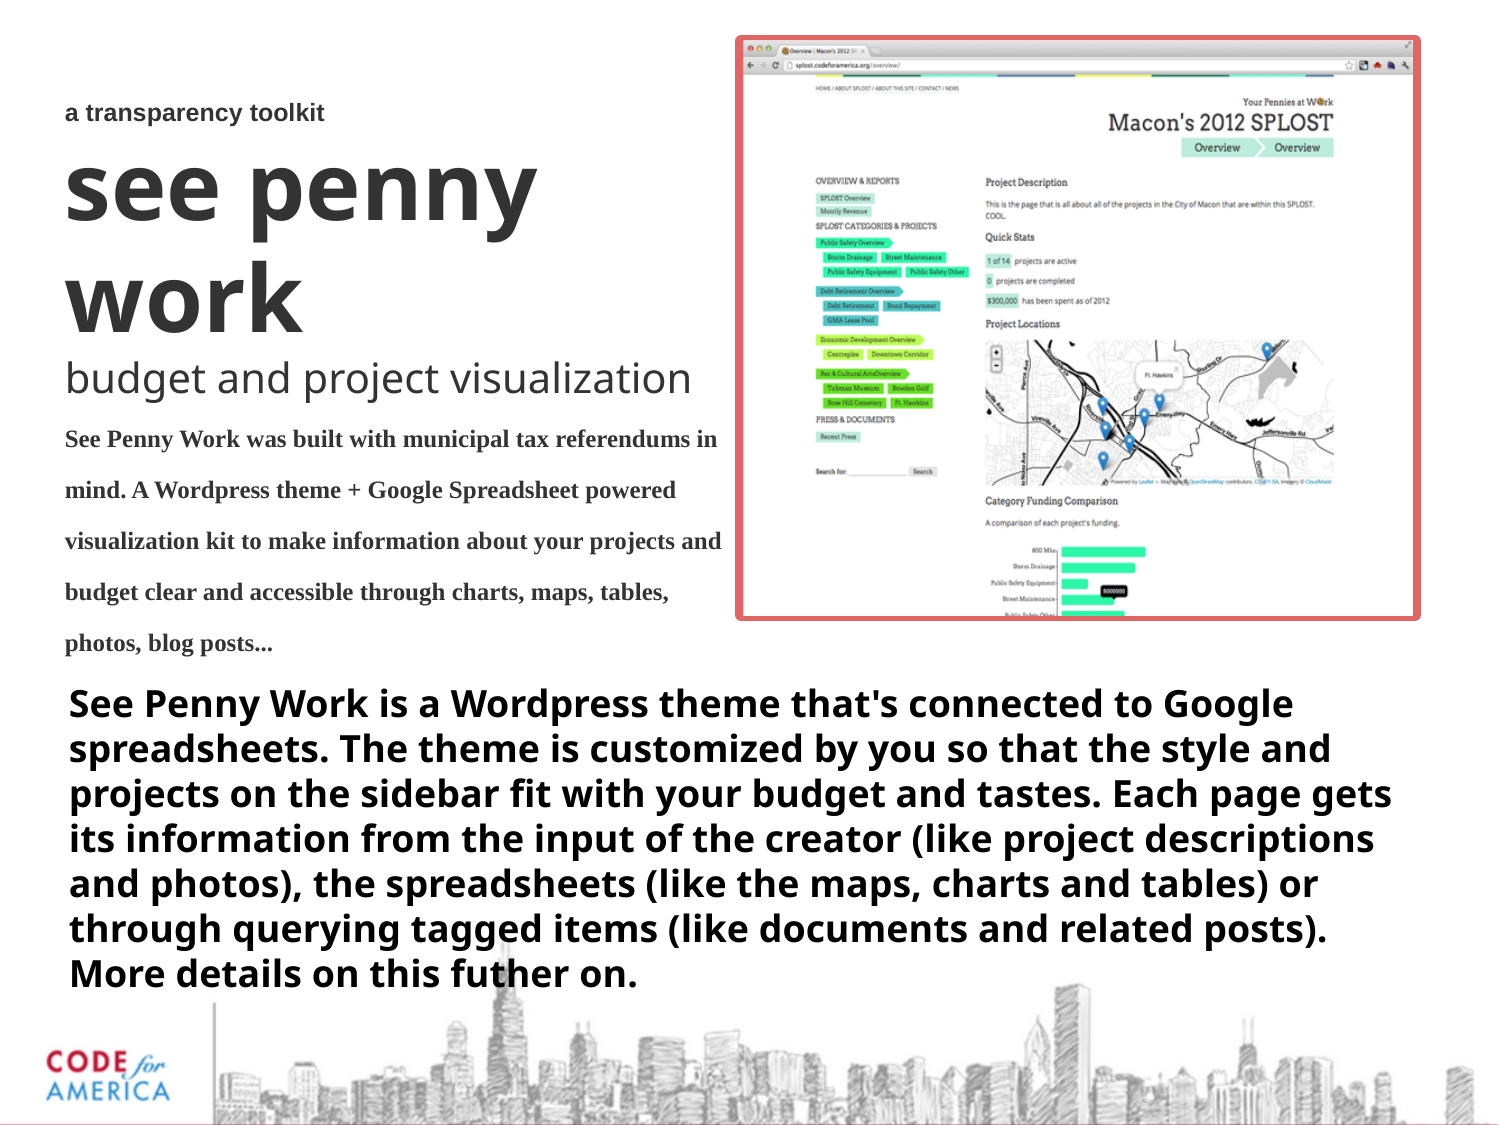

a transparency toolkit
see penny work
budget and project visualization
See Penny Work was built with municipal tax referendums in mind. A Wordpress theme + Google Spreadsheet powered visualization kit to make information about your projects and budget clear and accessible through charts, maps, tables, photos, blog posts...
See Penny Work is a Wordpress theme that's connected to Google spreadsheets. The theme is customized by you so that the style and projects on the sidebar fit with your budget and tastes. Each page gets its information from the input of the creator (like project descriptions and photos), the spreadsheets (like the maps, charts and tables) or through querying tagged items (like documents and related posts). More details on this futher on.